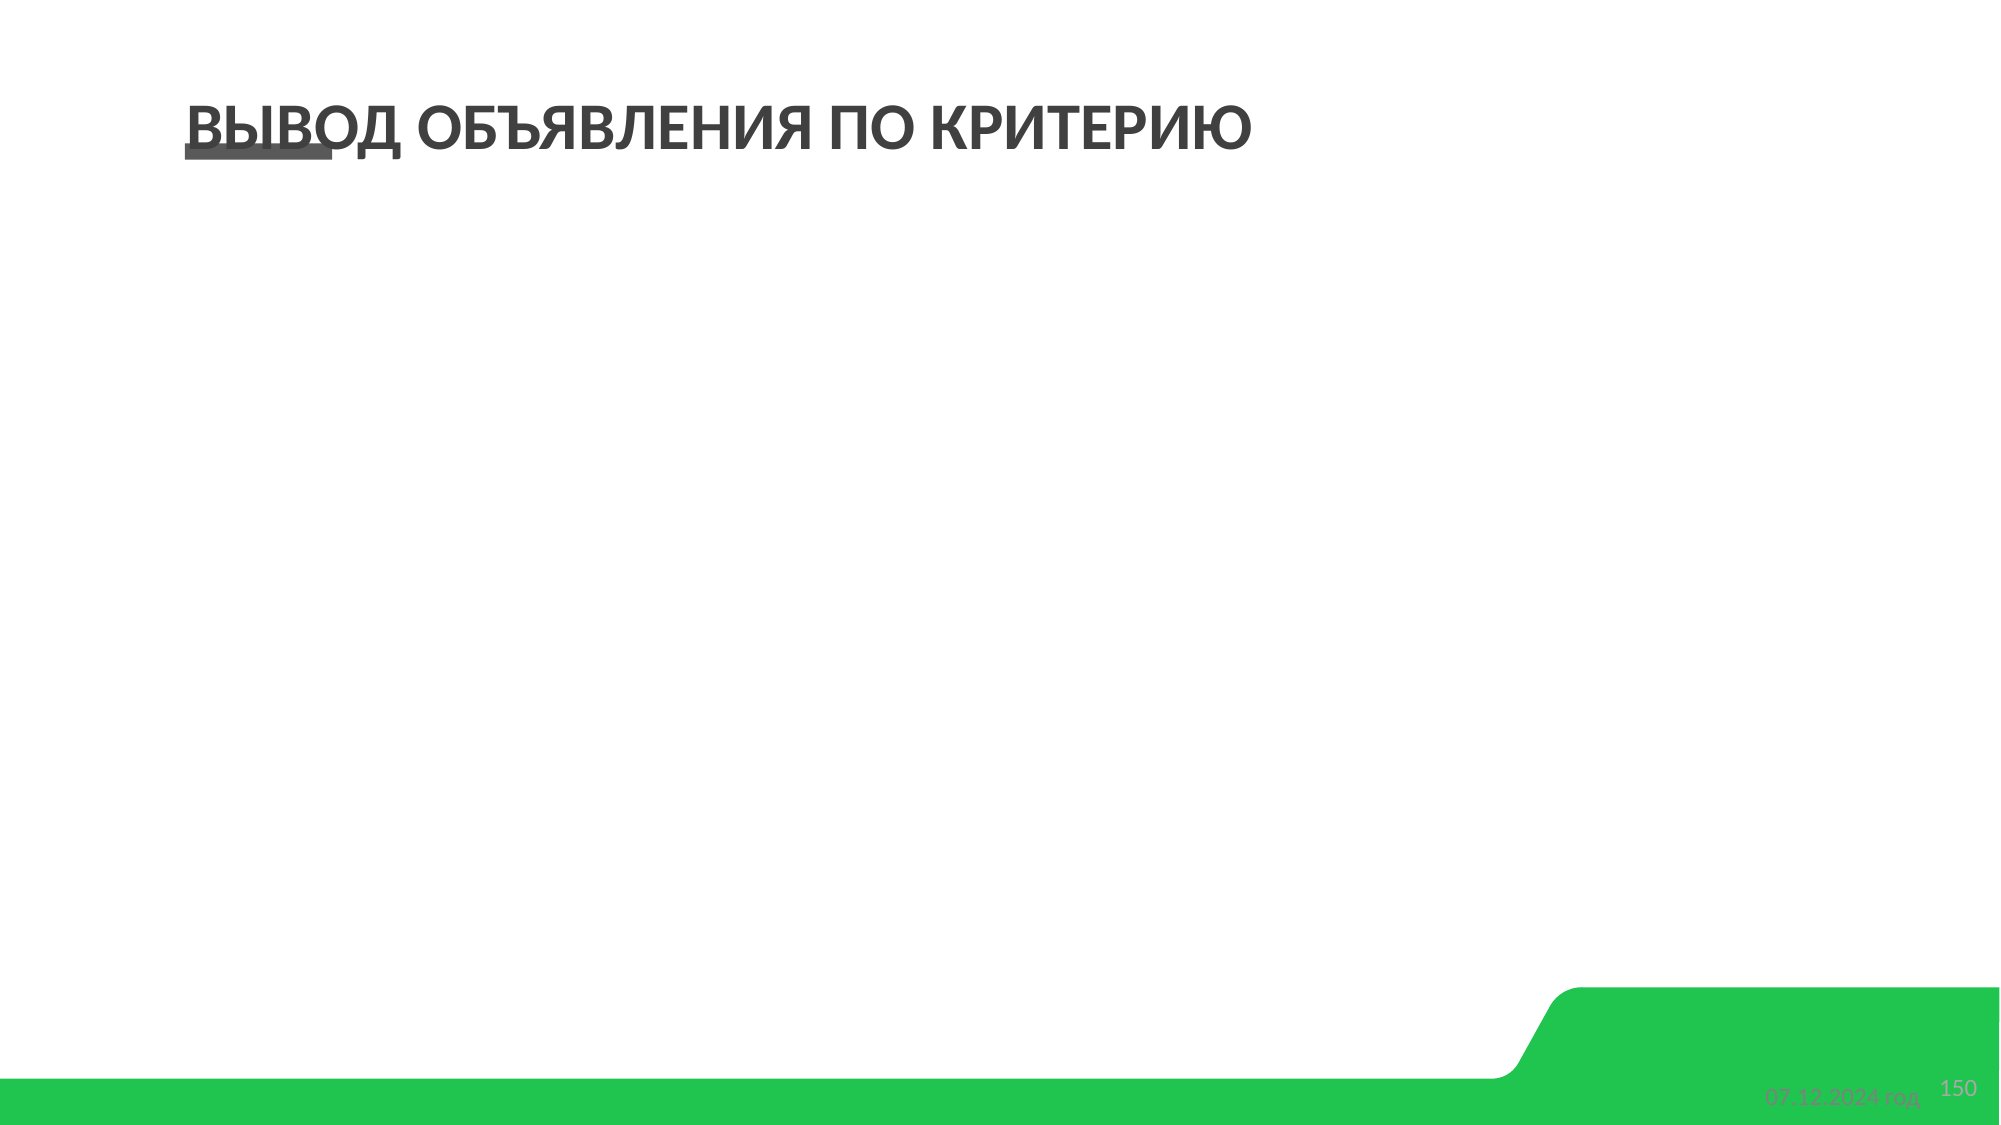

# Вывод объявления по критерию
15
07.12.2024 год